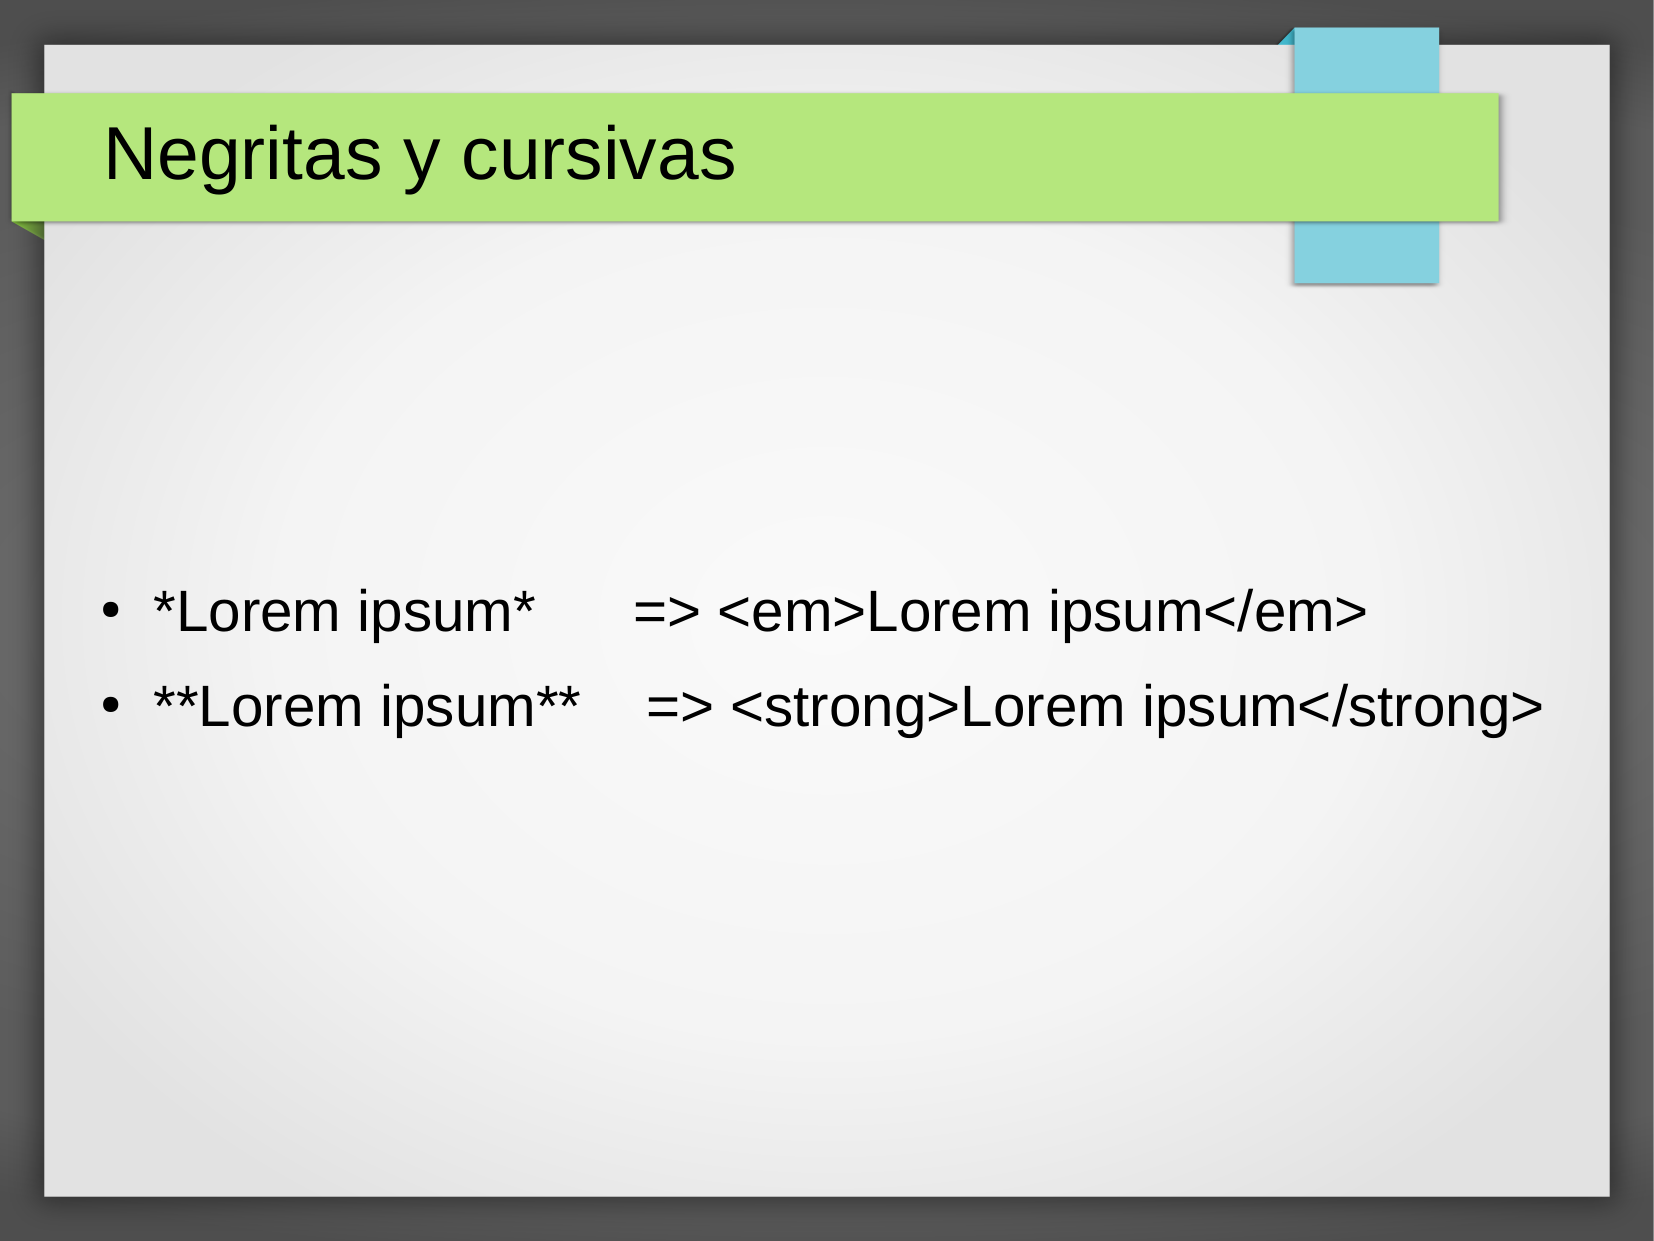

# Negritas y cursivas
*Lorem ipsum* => <em>Lorem ipsum</em>
**Lorem ipsum** => <strong>Lorem ipsum</strong>